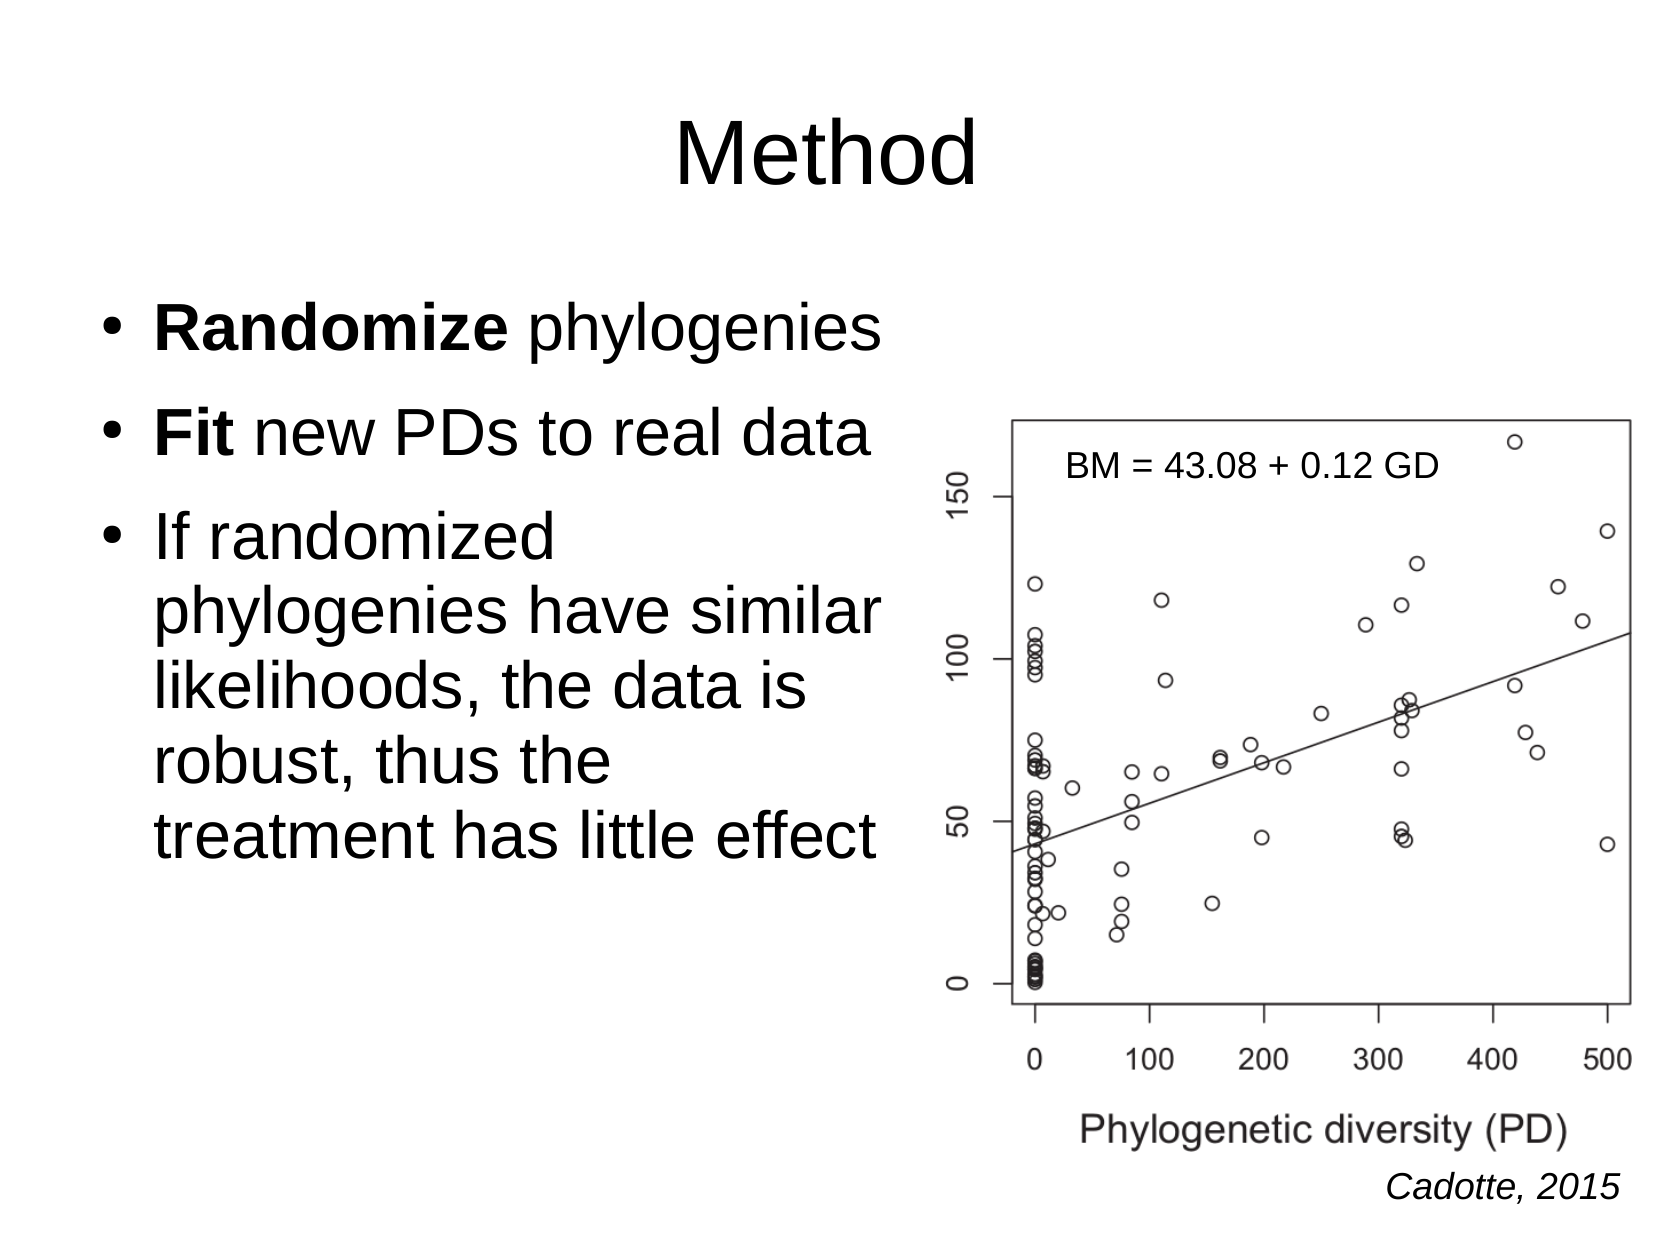

# Method
Randomize phylogenies
Fit new PDs to real data
If randomized phylogenies have similar likelihoods, the data is robust, thus the treatment has little effect
BM = 43.08 + 0.12 GD
Cadotte, 2015